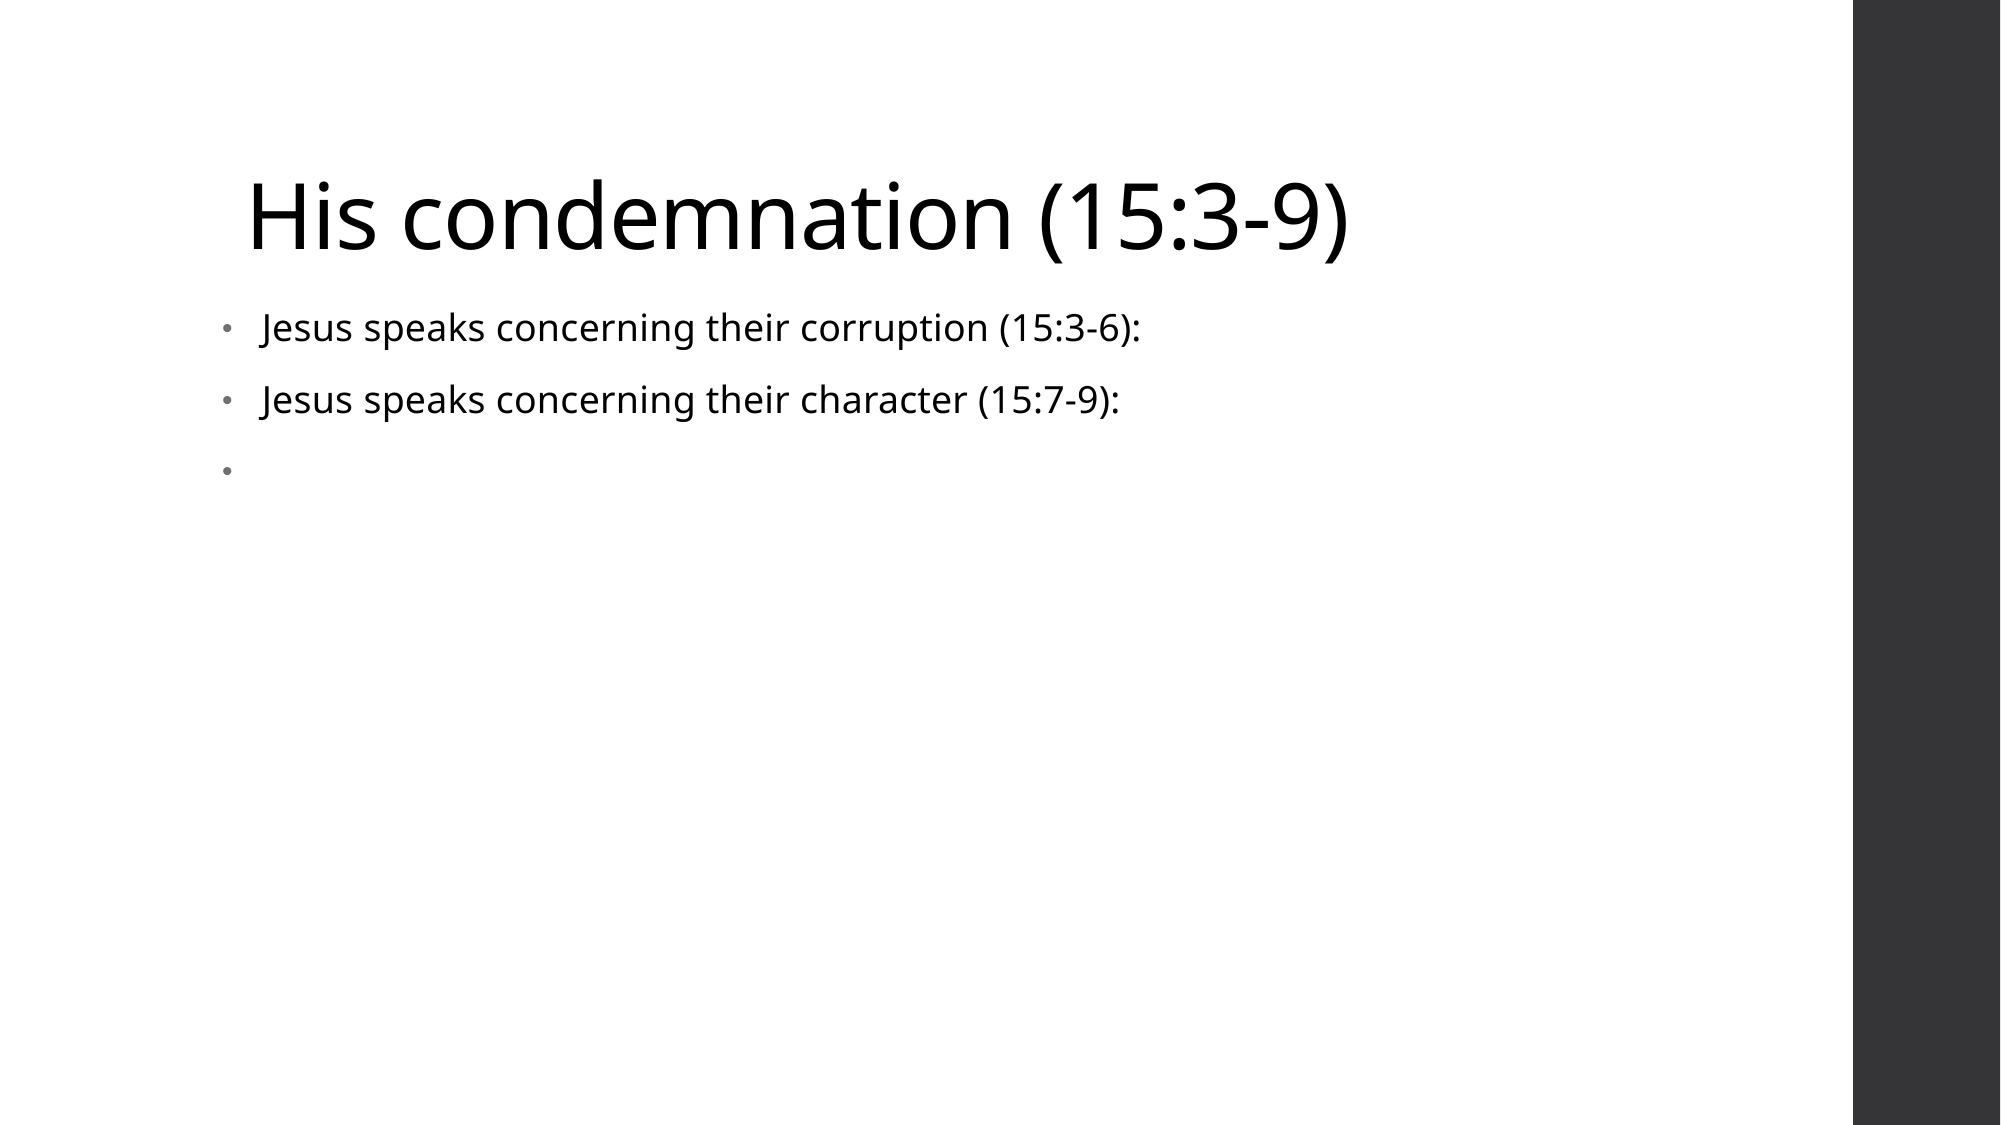

# His condemnation (15:3-9)
 Jesus speaks concerning their corruption (15:3-6):
 Jesus speaks concerning their character (15:7-9):